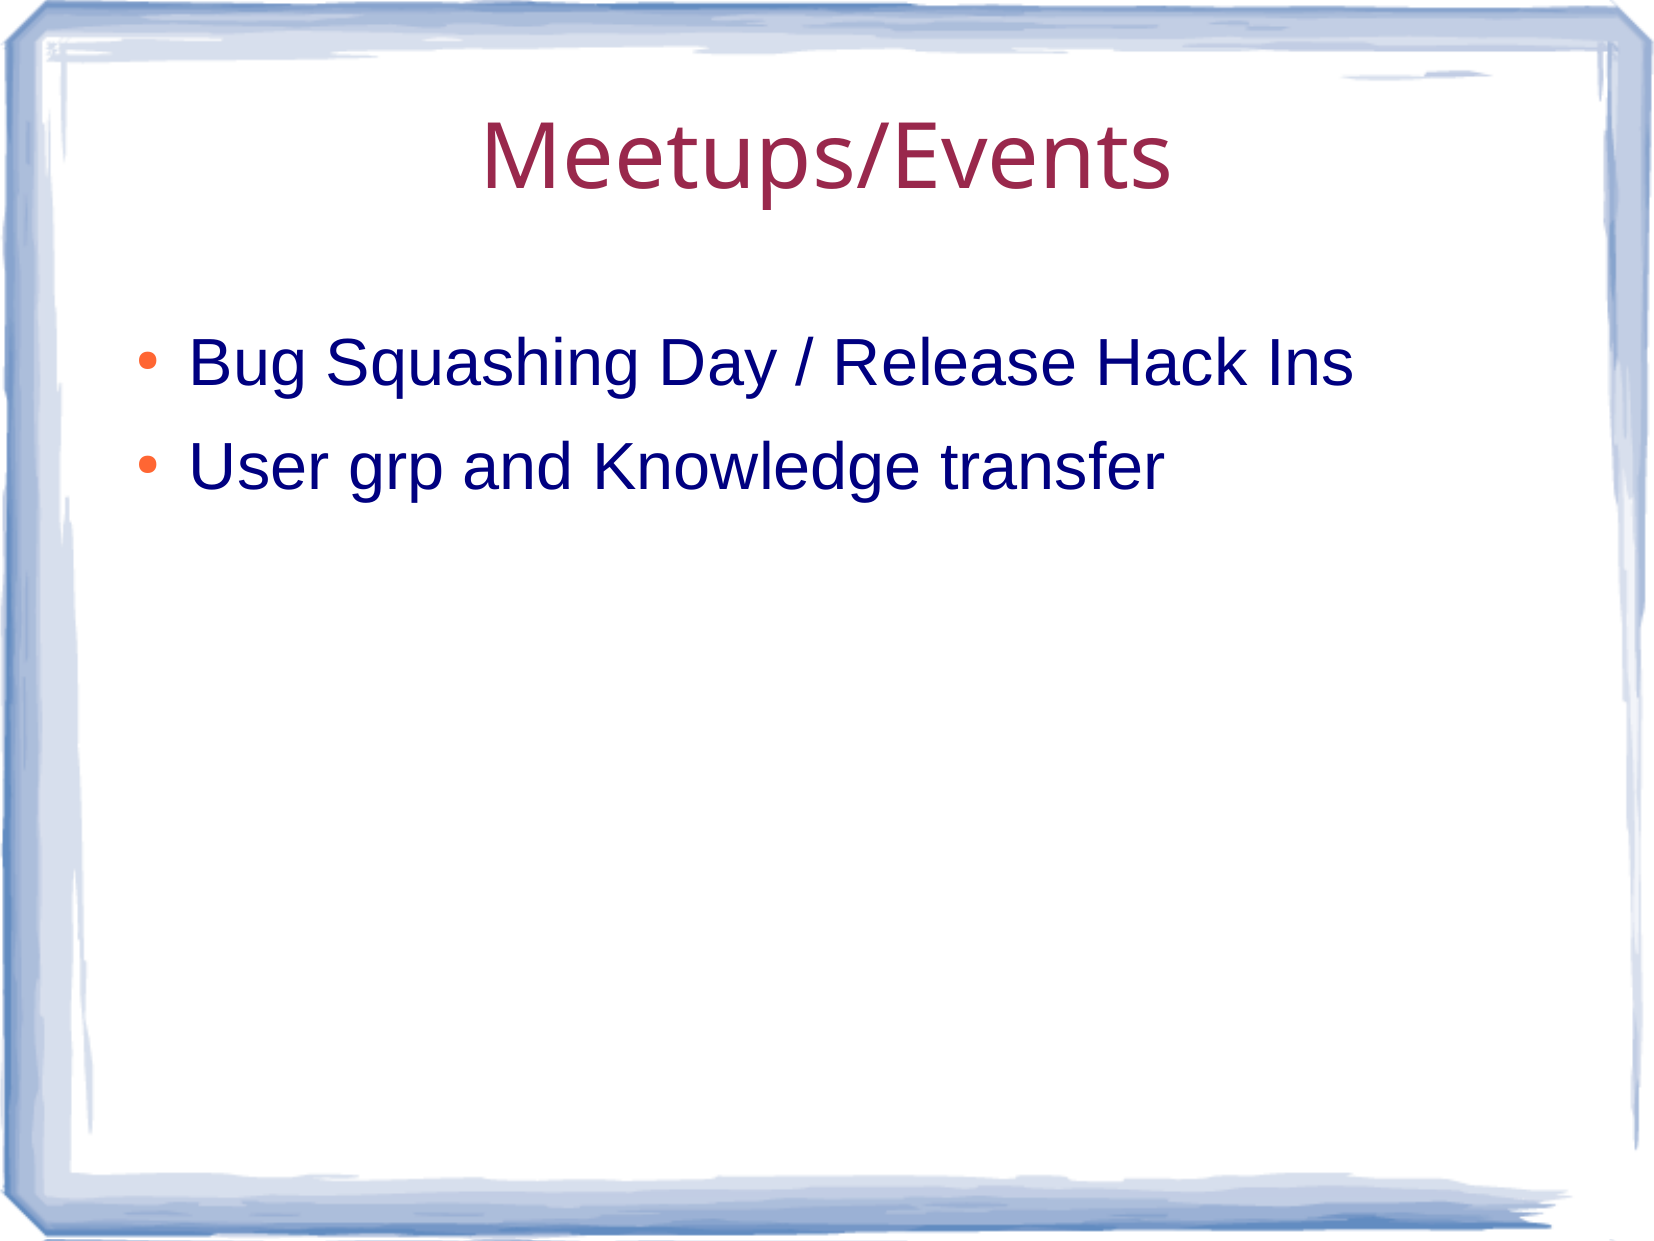

# Meetups/Events
Bug Squashing Day / Release Hack Ins
User grp and Knowledge transfer